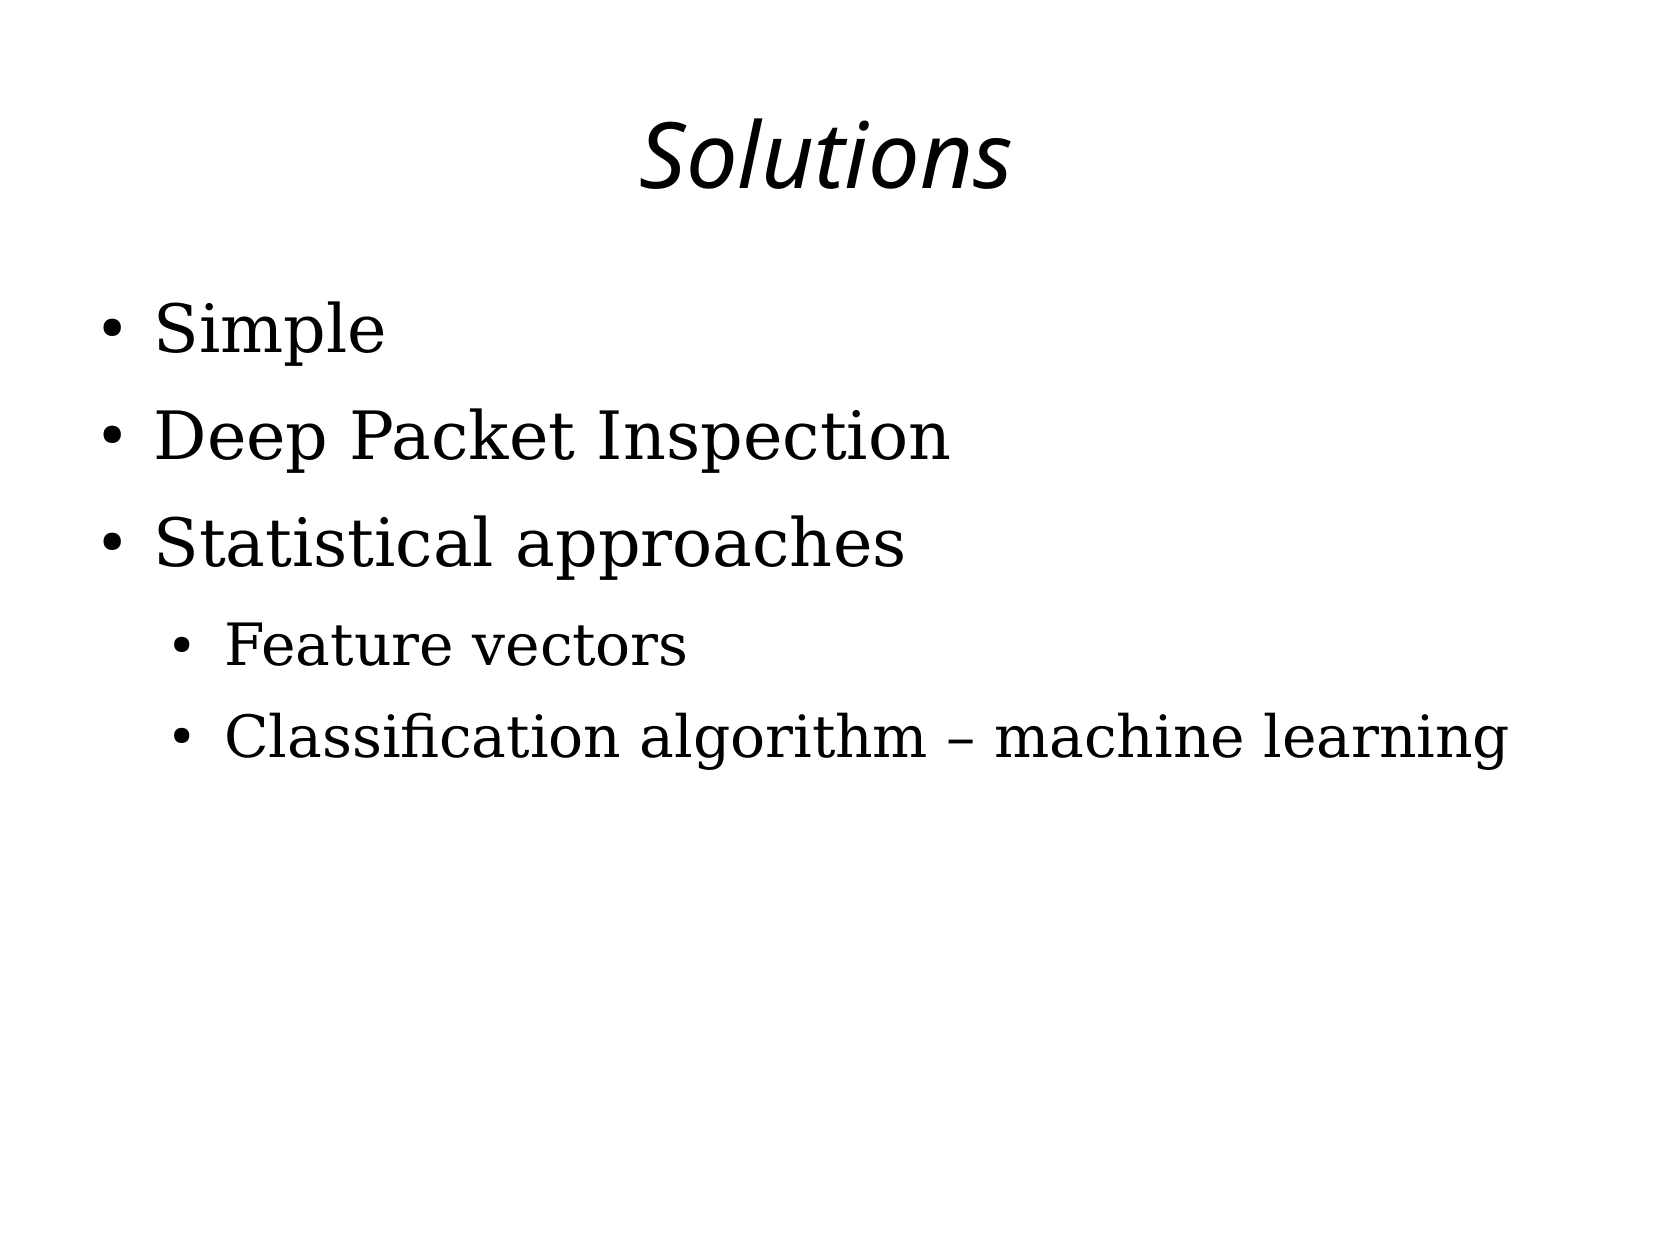

# Solutions
Simple
Deep Packet Inspection
Statistical approaches
Feature vectors
Classification algorithm – machine learning